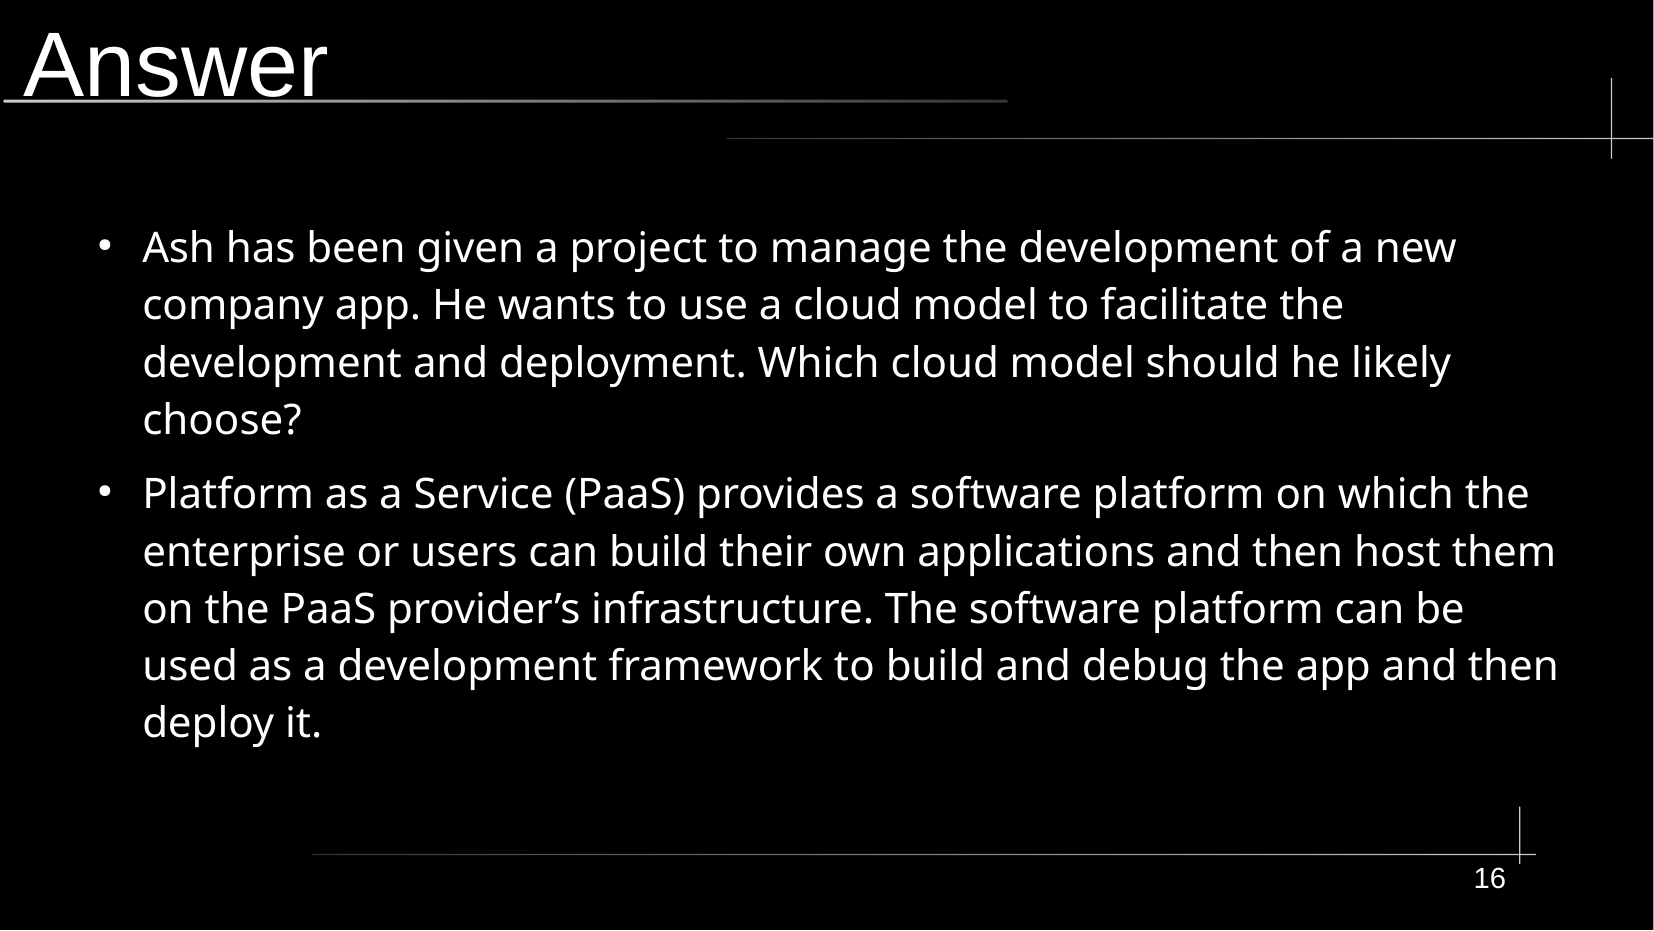

# Answer
Ash has been given a project to manage the development of a new company app. He wants to use a cloud model to facilitate the development and deployment. Which cloud model should he likely choose?
Platform as a Service (PaaS) provides a software platform on which the enterprise or users can build their own applications and then host them on the PaaS provider’s infrastructure. The software platform can be used as a development framework to build and debug the app and then deploy it.
16